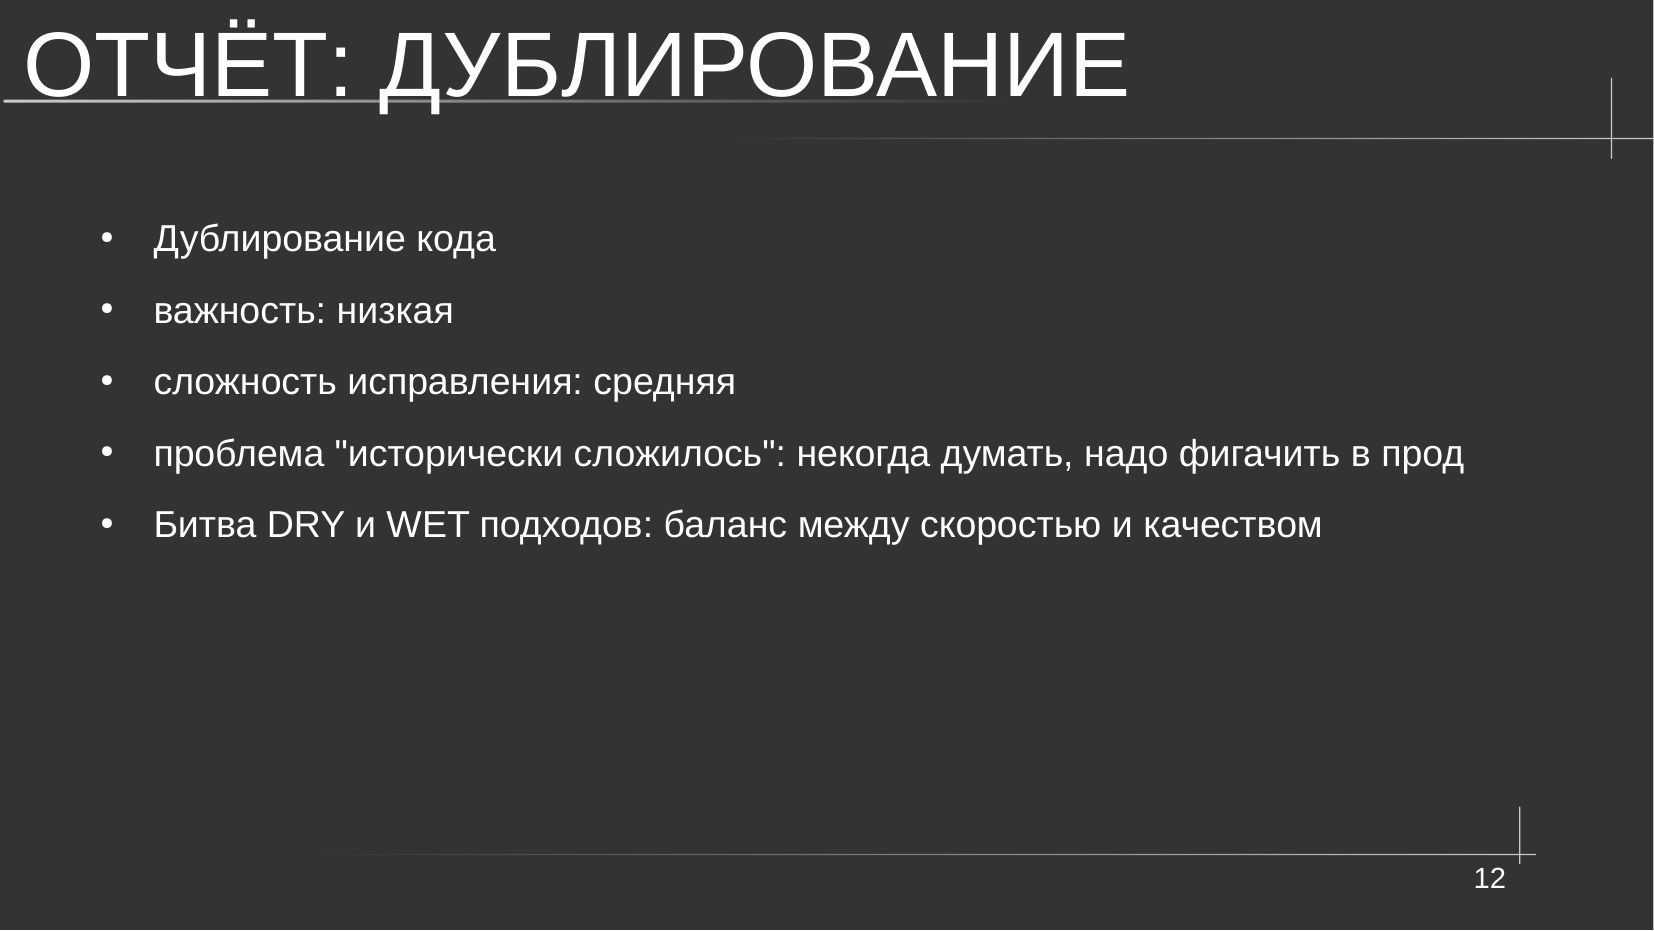

# ОТЧЁТ: ДУБЛИРОВАНИЕ
Дублирование кода
важность: низкая
сложность исправления: средняя
проблема "исторически сложилось": некогда думать, надо фигачить в прод
Битва DRY и WET подходов: баланс между скоростью и качеством
12